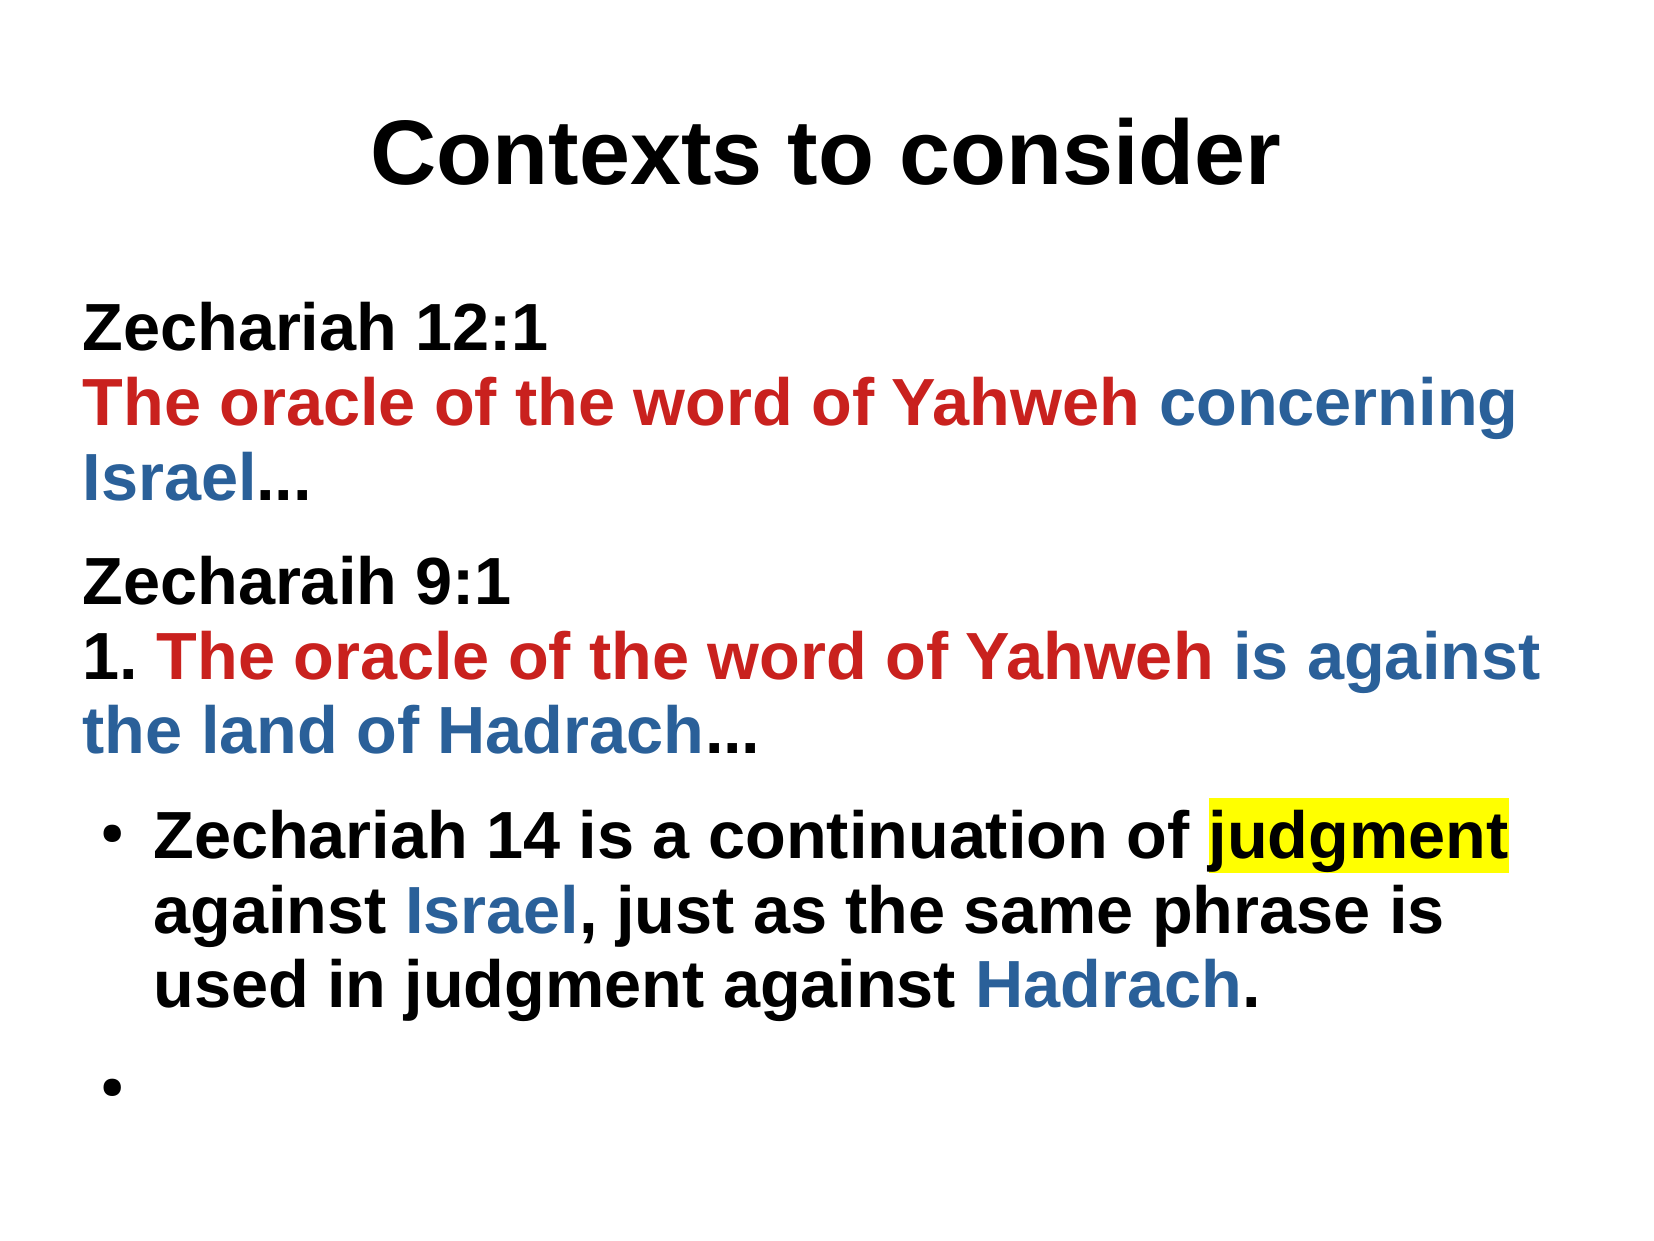

# Contexts to consider
Zechariah 12:1
The oracle of the word of Yahweh concerning Israel...
Zecharaih 9:1
1. The oracle of the word of Yahweh is against the land of Hadrach...
Zechariah 14 is a continuation of judgment against Israel, just as the same phrase is used in judgment against Hadrach.